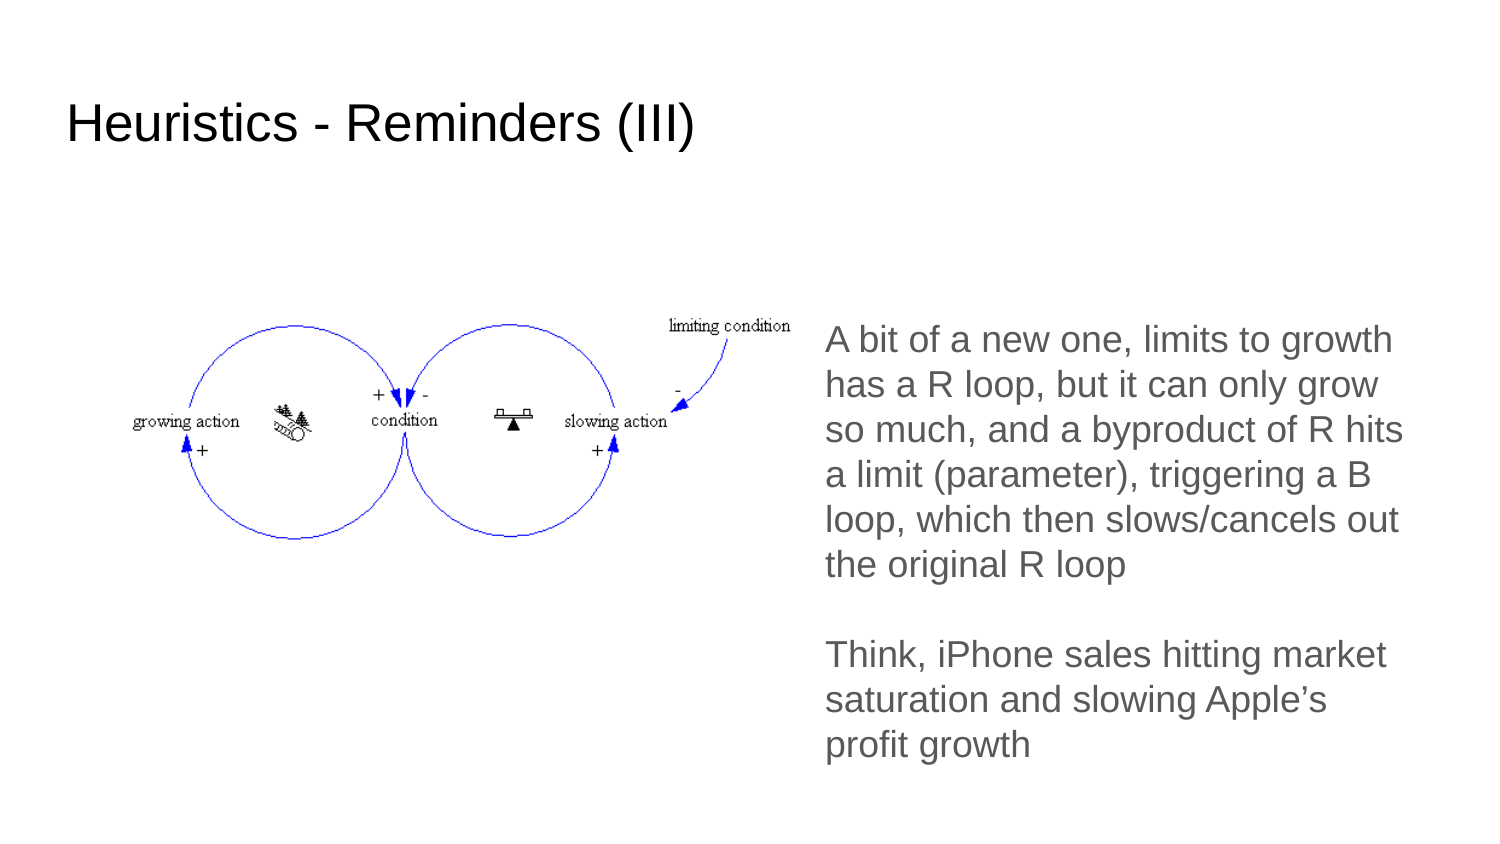

# Heuristics - Reminders (III)
A bit of a new one, limits to growth has a R loop, but it can only grow so much, and a byproduct of R hits a limit (parameter), triggering a B loop, which then slows/cancels out the original R loop
Think, iPhone sales hitting market saturation and slowing Apple’s profit growth